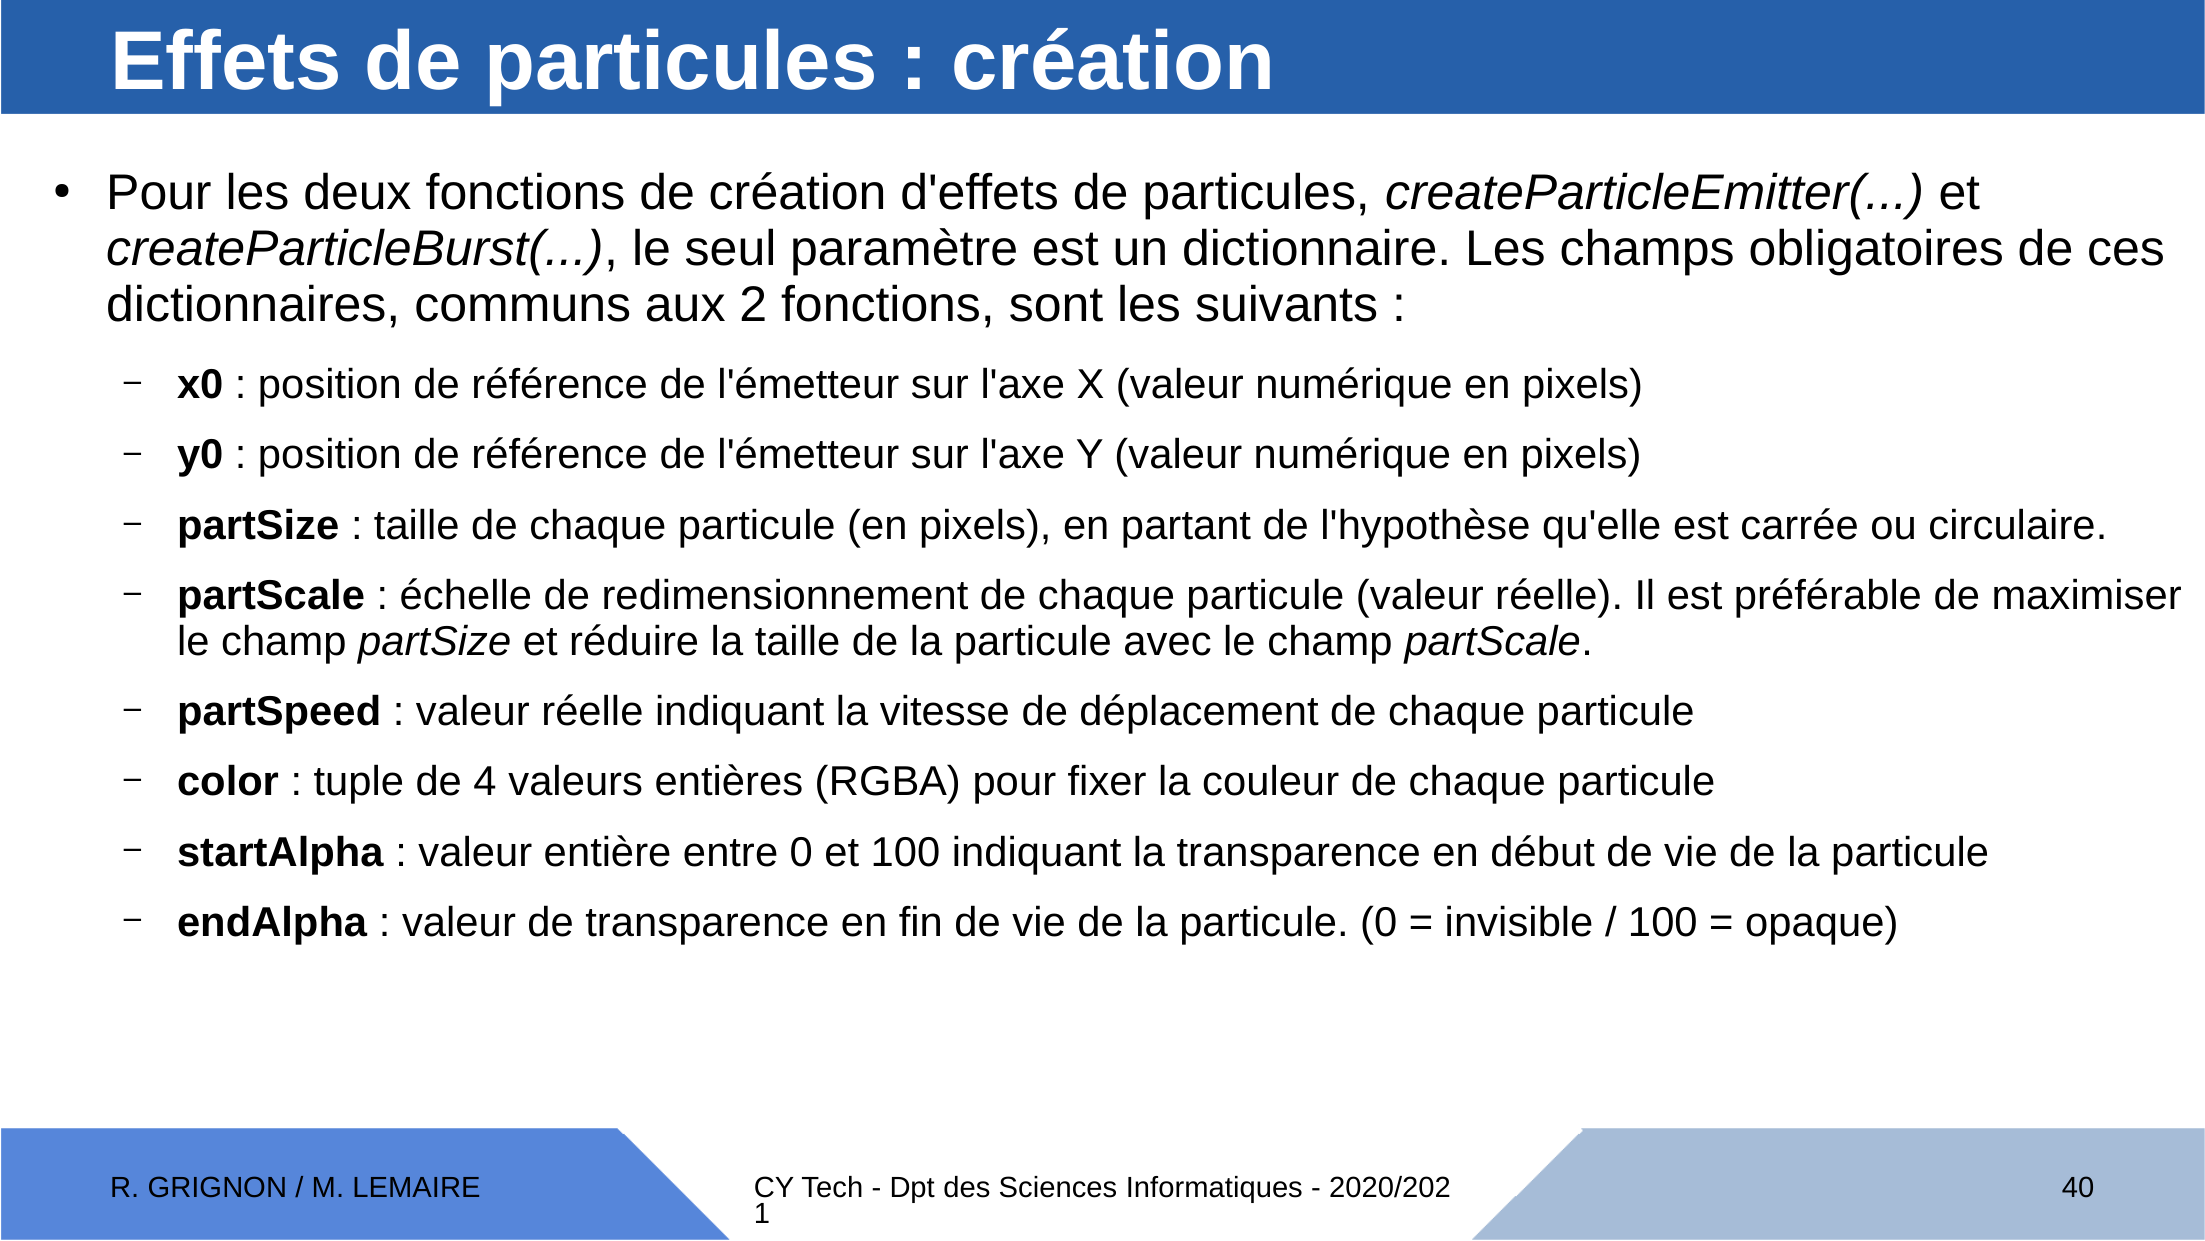

# Effets de particules : création
Pour les deux fonctions de création d'effets de particules, createParticleEmitter(...) et createParticleBurst(...), le seul paramètre est un dictionnaire. Les champs obligatoires de ces dictionnaires, communs aux 2 fonctions, sont les suivants :
x0 : position de référence de l'émetteur sur l'axe X (valeur numérique en pixels)
y0 : position de référence de l'émetteur sur l'axe Y (valeur numérique en pixels)
partSize : taille de chaque particule (en pixels), en partant de l'hypothèse qu'elle est carrée ou circulaire.
partScale : échelle de redimensionnement de chaque particule (valeur réelle). Il est préférable de maximiser le champ partSize et réduire la taille de la particule avec le champ partScale.
partSpeed : valeur réelle indiquant la vitesse de déplacement de chaque particule
color : tuple de 4 valeurs entières (RGBA) pour fixer la couleur de chaque particule
startAlpha : valeur entière entre 0 et 100 indiquant la transparence en début de vie de la particule
endAlpha : valeur de transparence en fin de vie de la particule. (0 = invisible / 100 = opaque)
R. GRIGNON / M. LEMAIRE
CY Tech - Dpt des Sciences Informatiques - 2020/2021
40